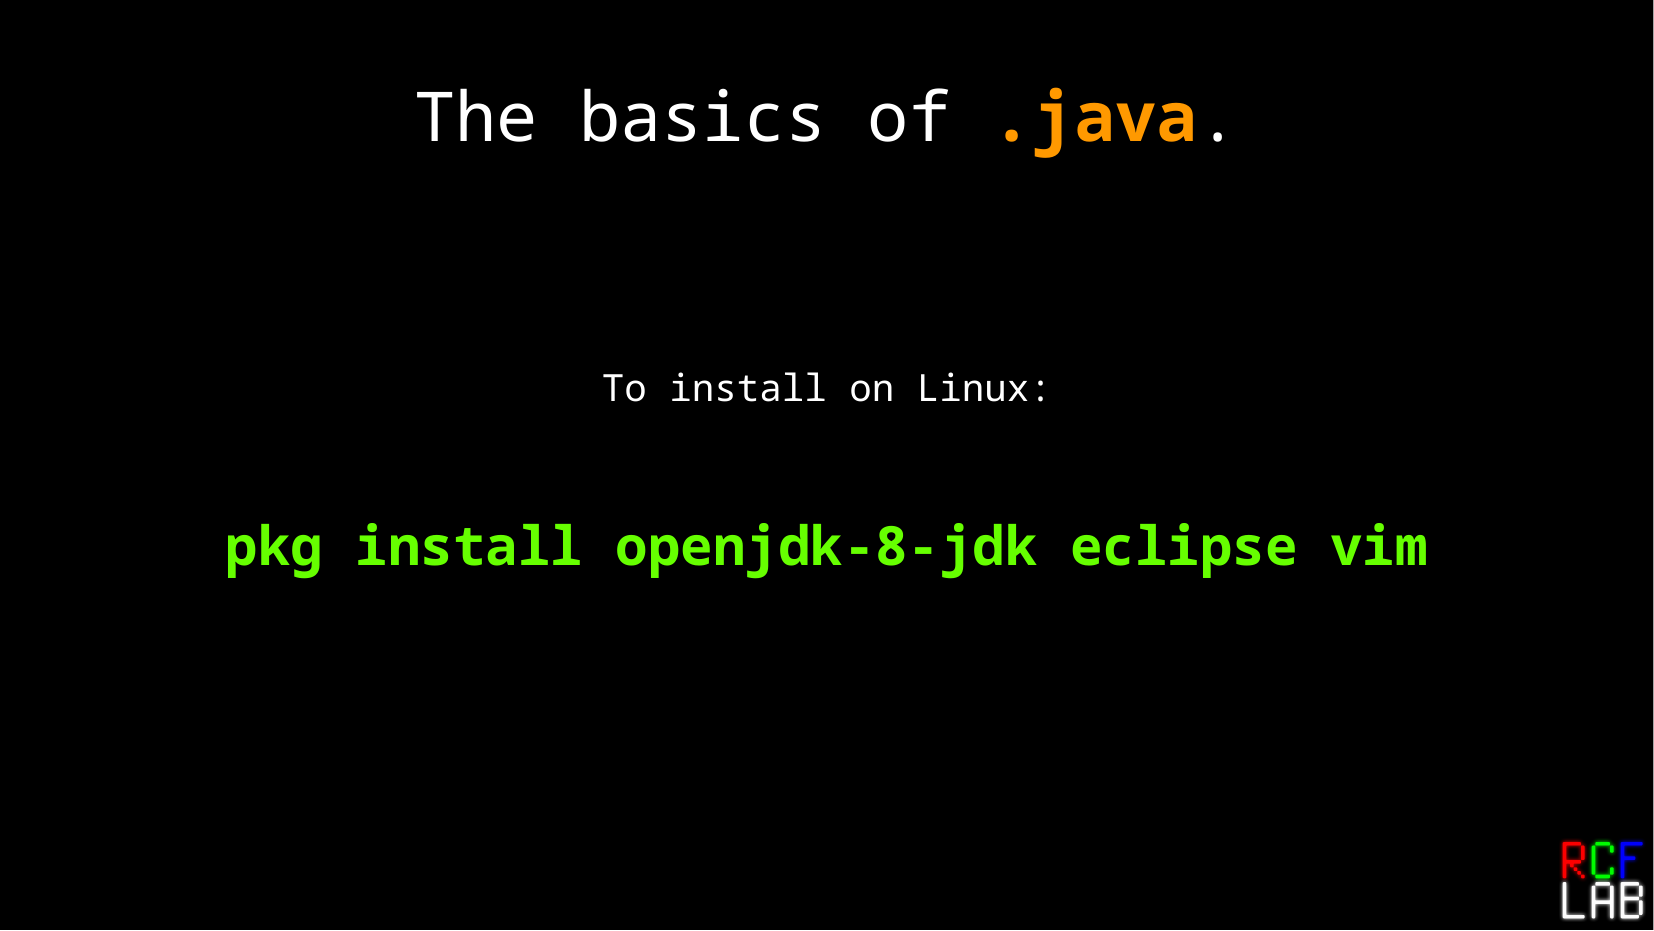

# The basics of .java.
To install on Linux:
pkg install openjdk-8-jdk eclipse vim